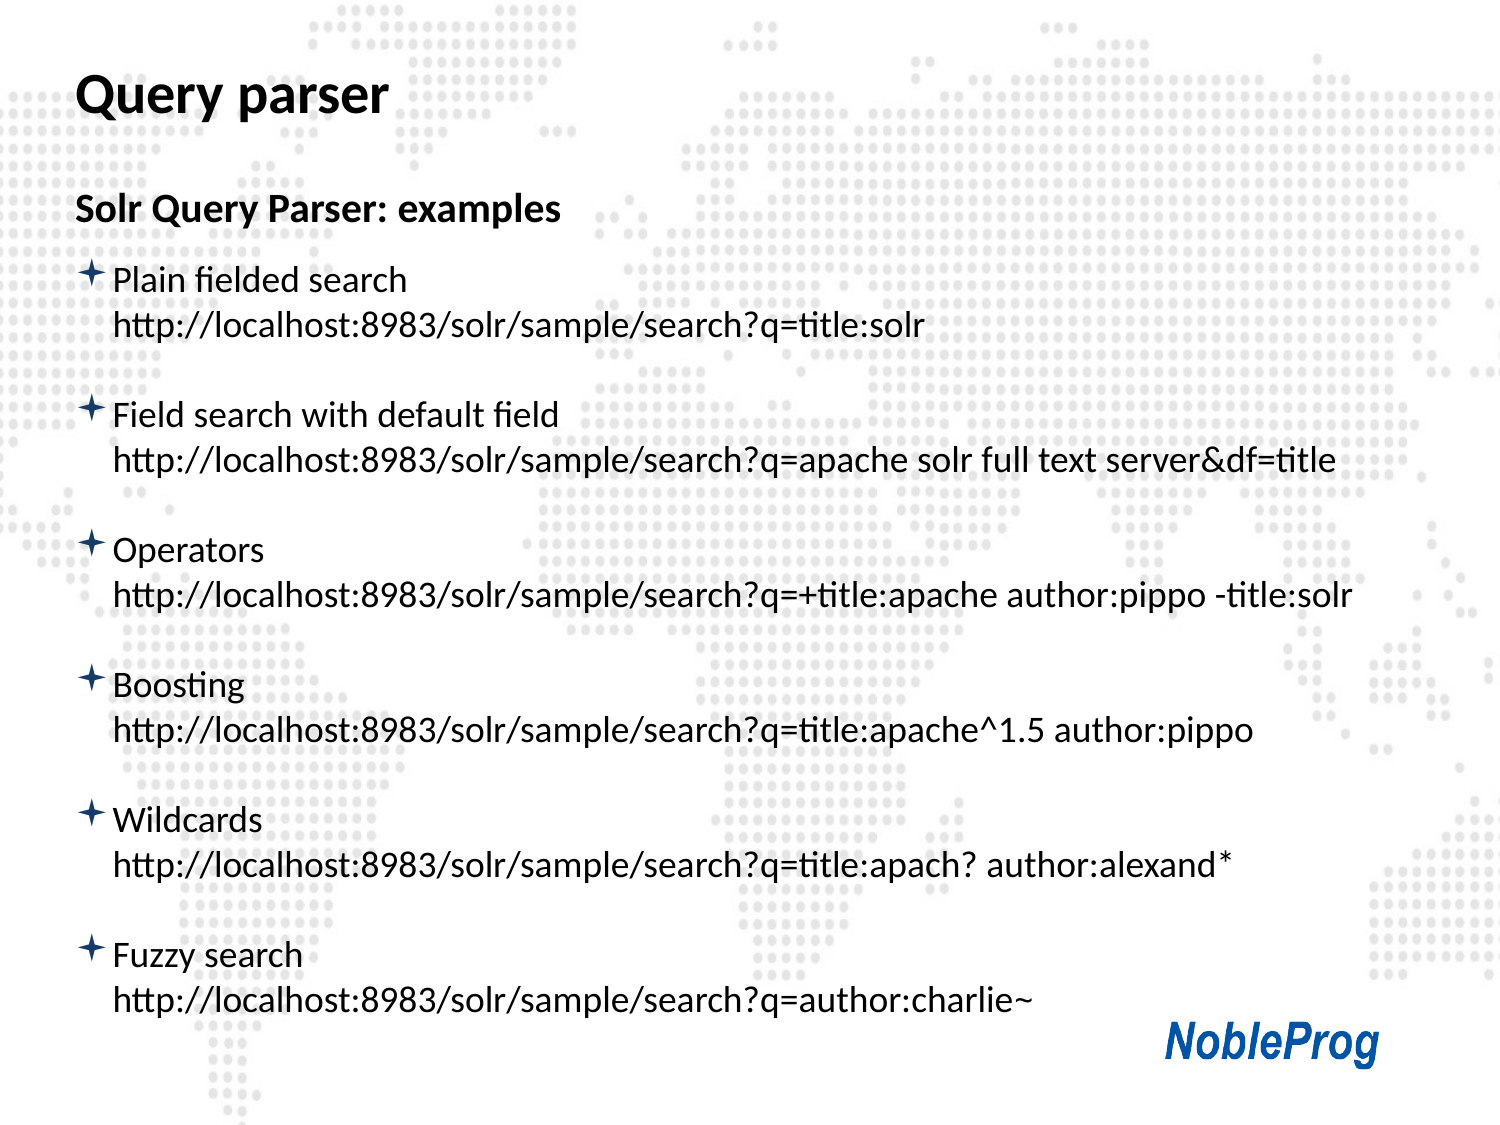

Query parser
Solr Query Parser: examples
Plain fielded search
http://localhost:8983/solr/sample/search?q=title:solr
Field search with default field
http://localhost:8983/solr/sample/search?q=apache solr full text server&df=title
Operators
http://localhost:8983/solr/sample/search?q=+title:apache author:pippo -title:solr
Boosting
http://localhost:8983/solr/sample/search?q=title:apache^1.5 author:pippo
Wildcards
http://localhost:8983/solr/sample/search?q=title:apach? author:alexand*
Fuzzy search
http://localhost:8983/solr/sample/search?q=author:charlie~